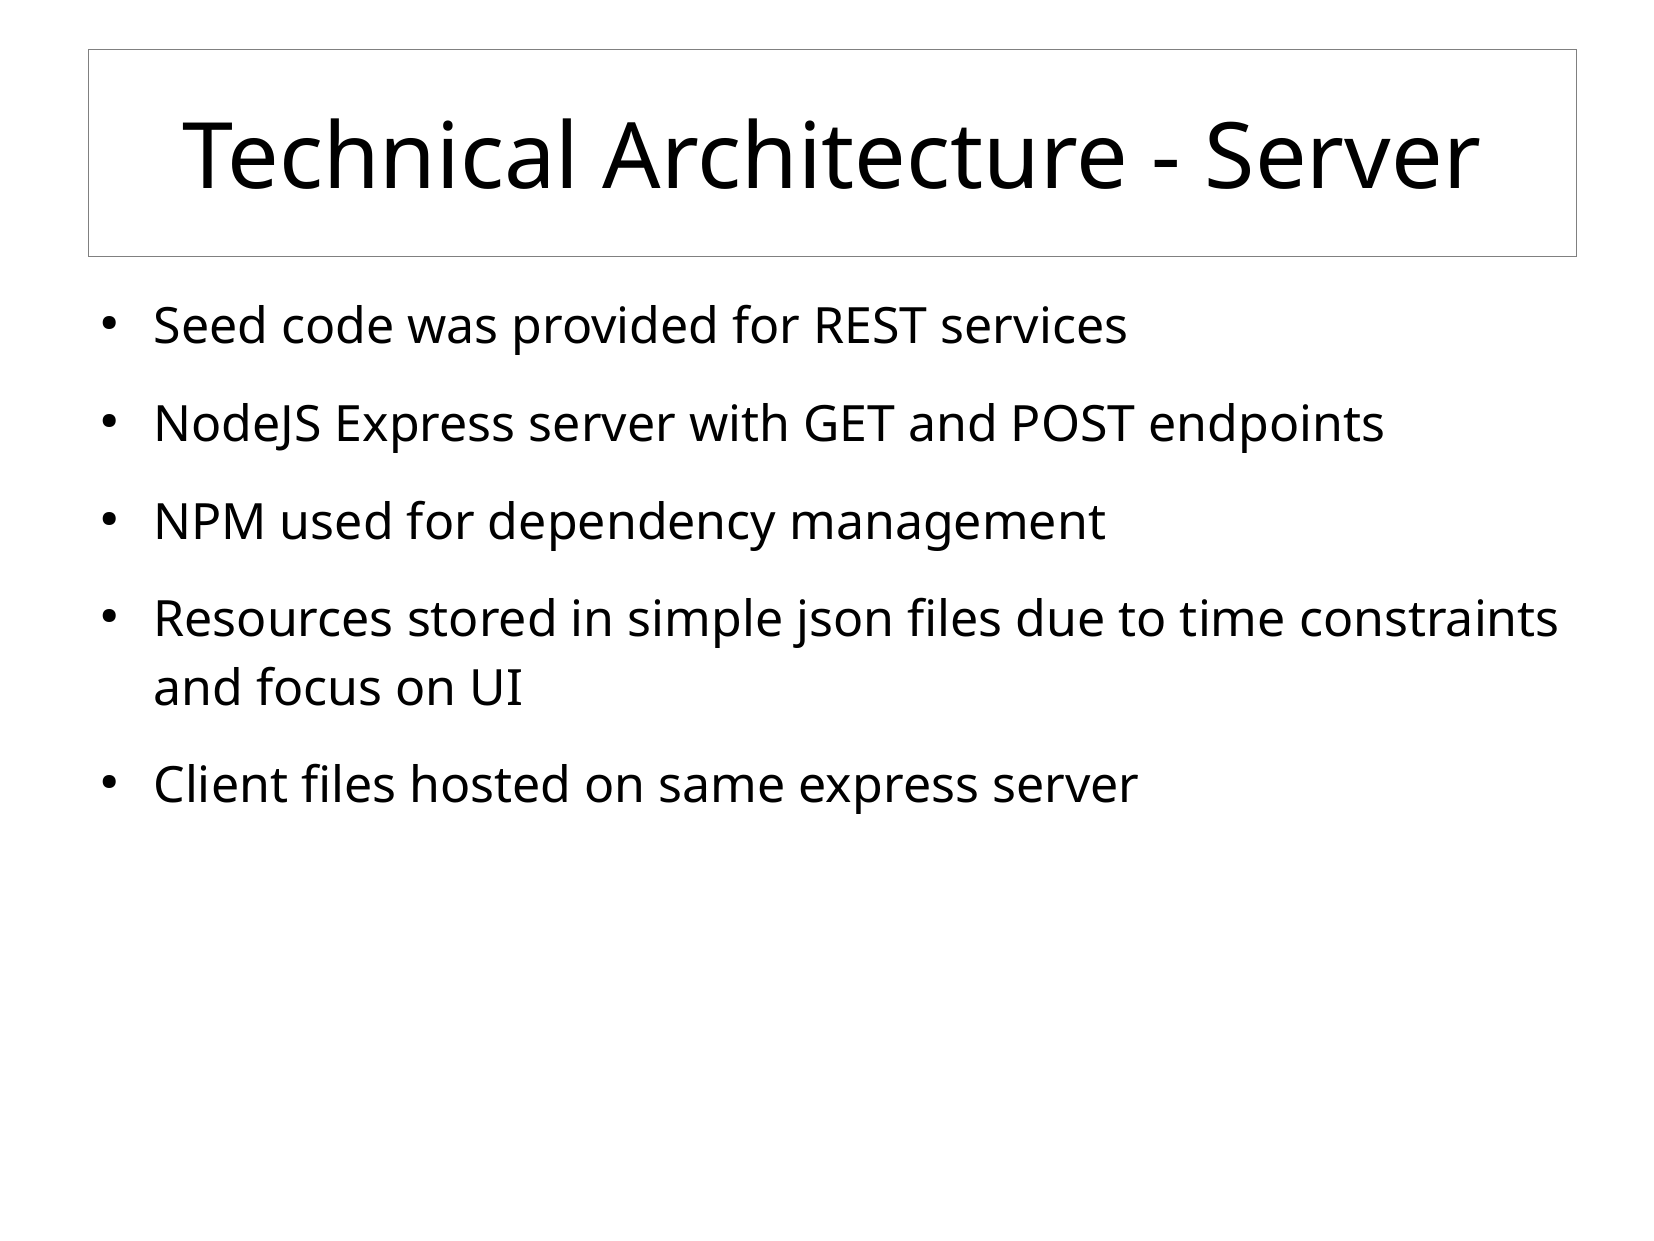

# Technical Architecture - Server
Seed code was provided for REST services
NodeJS Express server with GET and POST endpoints
NPM used for dependency management
Resources stored in simple json files due to time constraints and focus on UI
Client files hosted on same express server